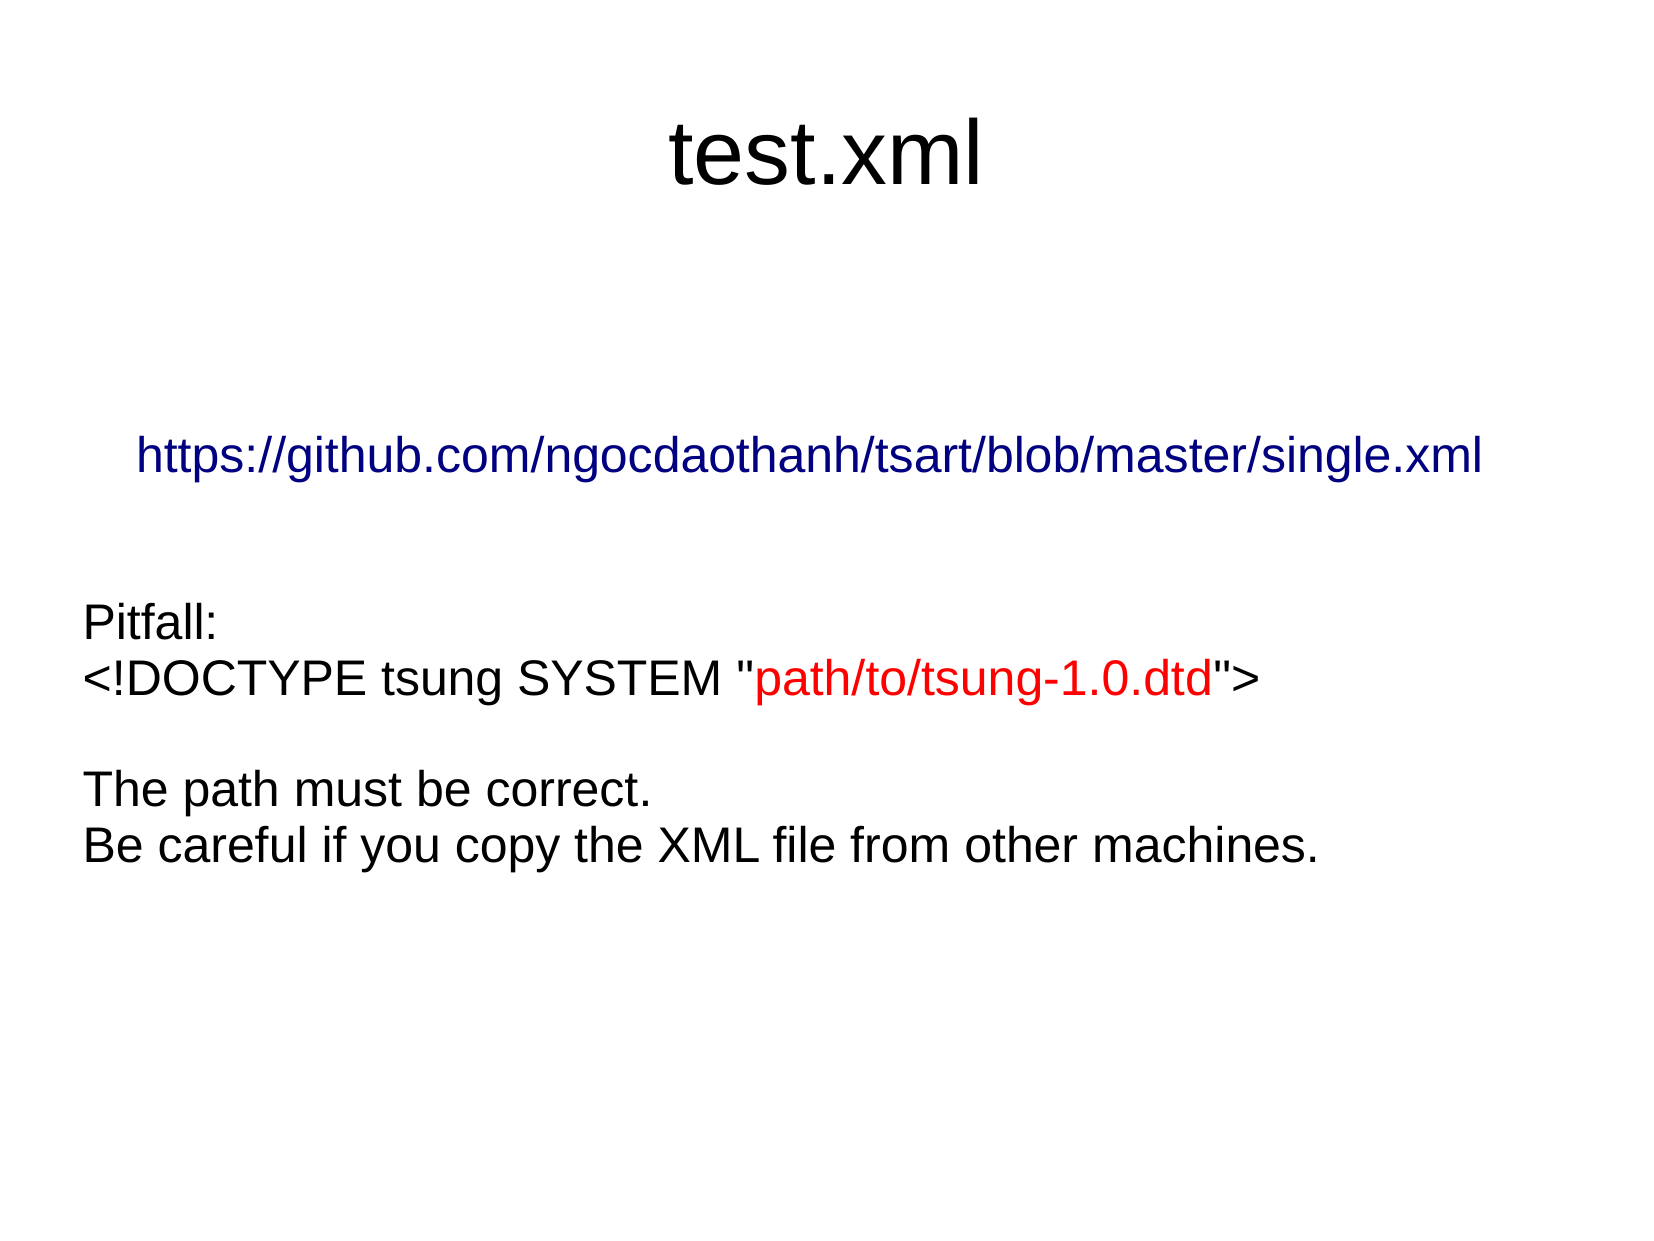

# test.xml
https://github.com/ngocdaothanh/tsart/blob/master/single.xml
Pitfall:
<!DOCTYPE tsung SYSTEM "path/to/tsung-1.0.dtd">
The path must be correct.
Be careful if you copy the XML file from other machines.